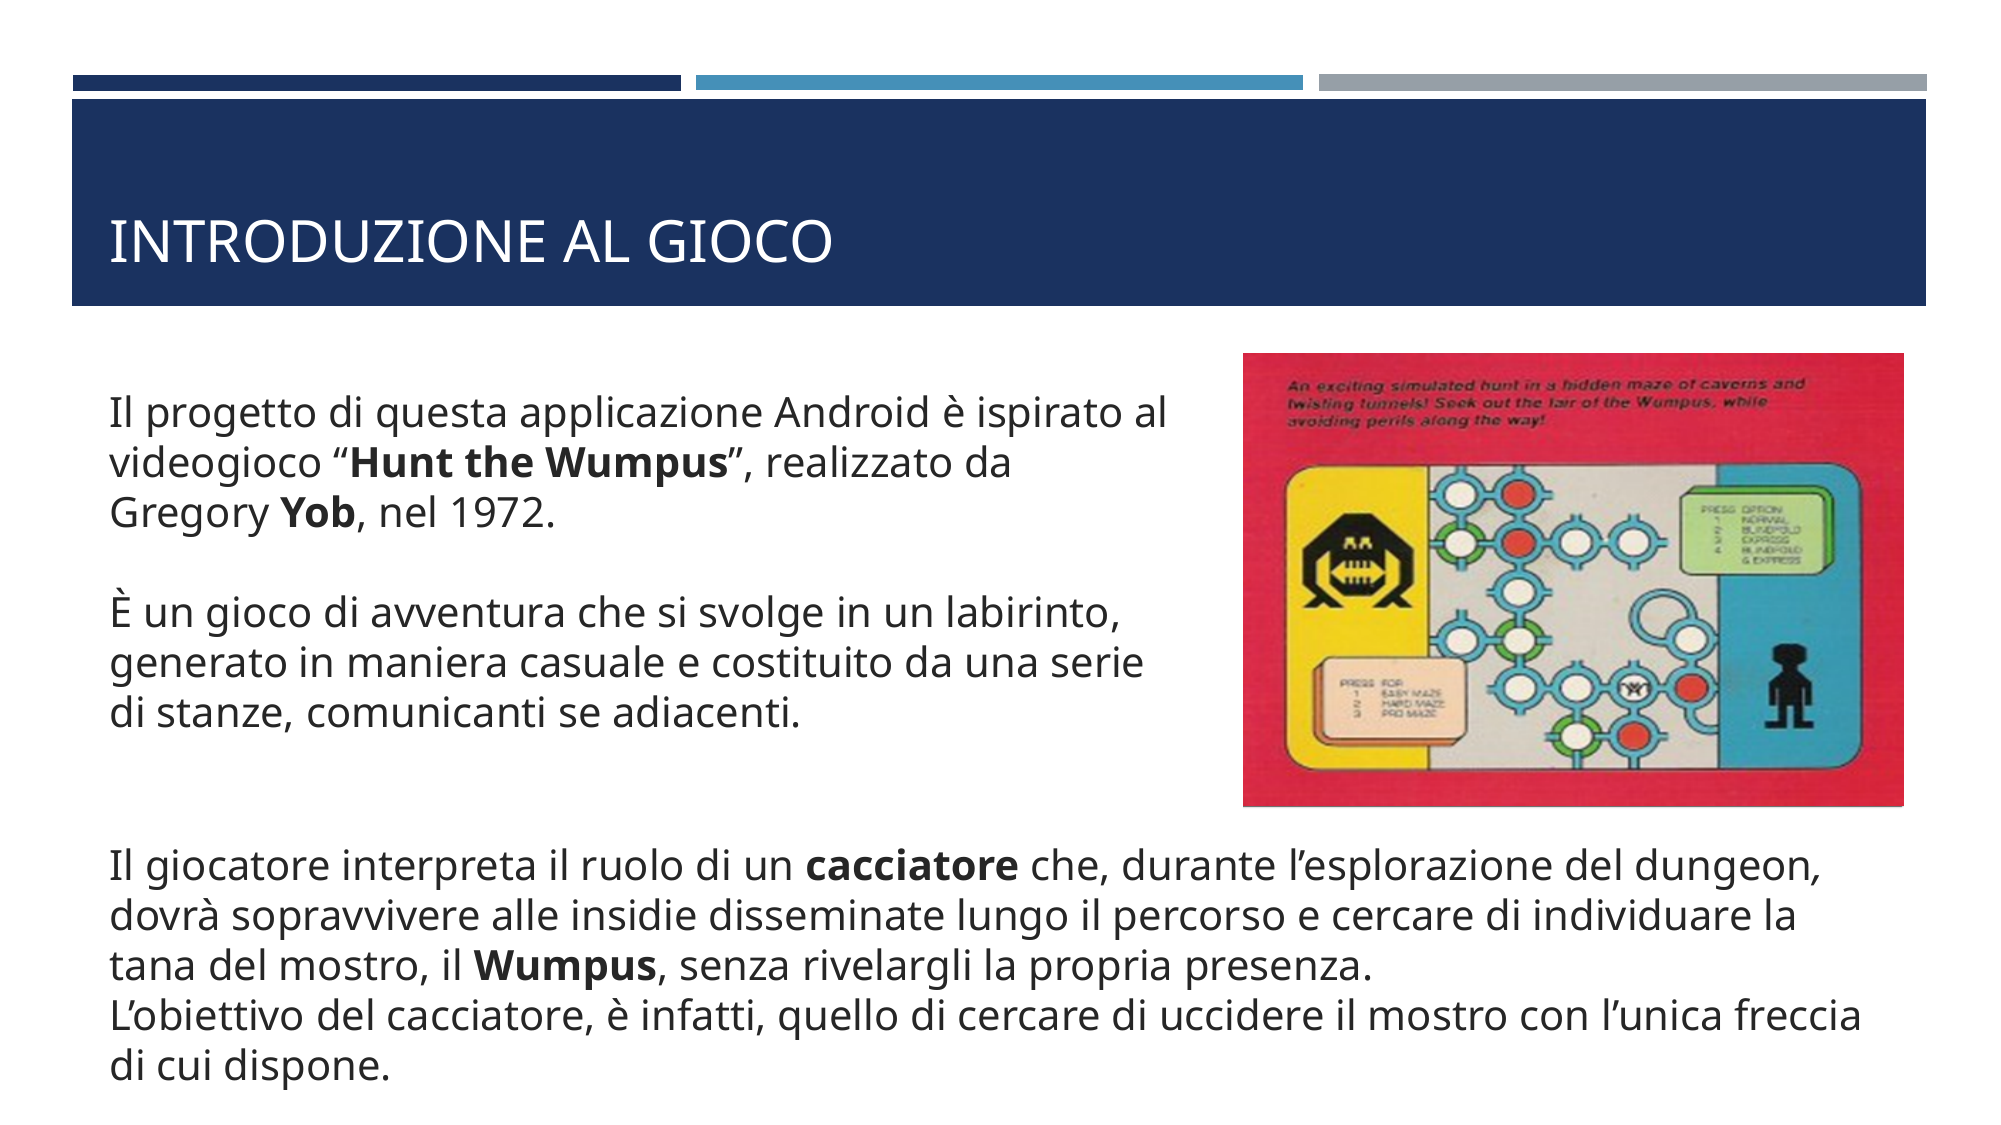

# Introduzione al Gioco
Il progetto di questa applicazione Android è ispirato al videogioco “Hunt the Wumpus”, realizzato da Gregory Yob, nel 1972.
È un gioco di avventura che si svolge in un labirinto, generato in maniera casuale e costituito da una serie di stanze, comunicanti se adiacenti.
Il giocatore interpreta il ruolo di un cacciatore che, durante l’esplorazione del dungeon, dovrà sopravvivere alle insidie disseminate lungo il percorso e cercare di individuare la tana del mostro, il Wumpus, senza rivelargli la propria presenza.
L’obiettivo del cacciatore, è infatti, quello di cercare di uccidere il mostro con l’unica freccia di cui dispone.